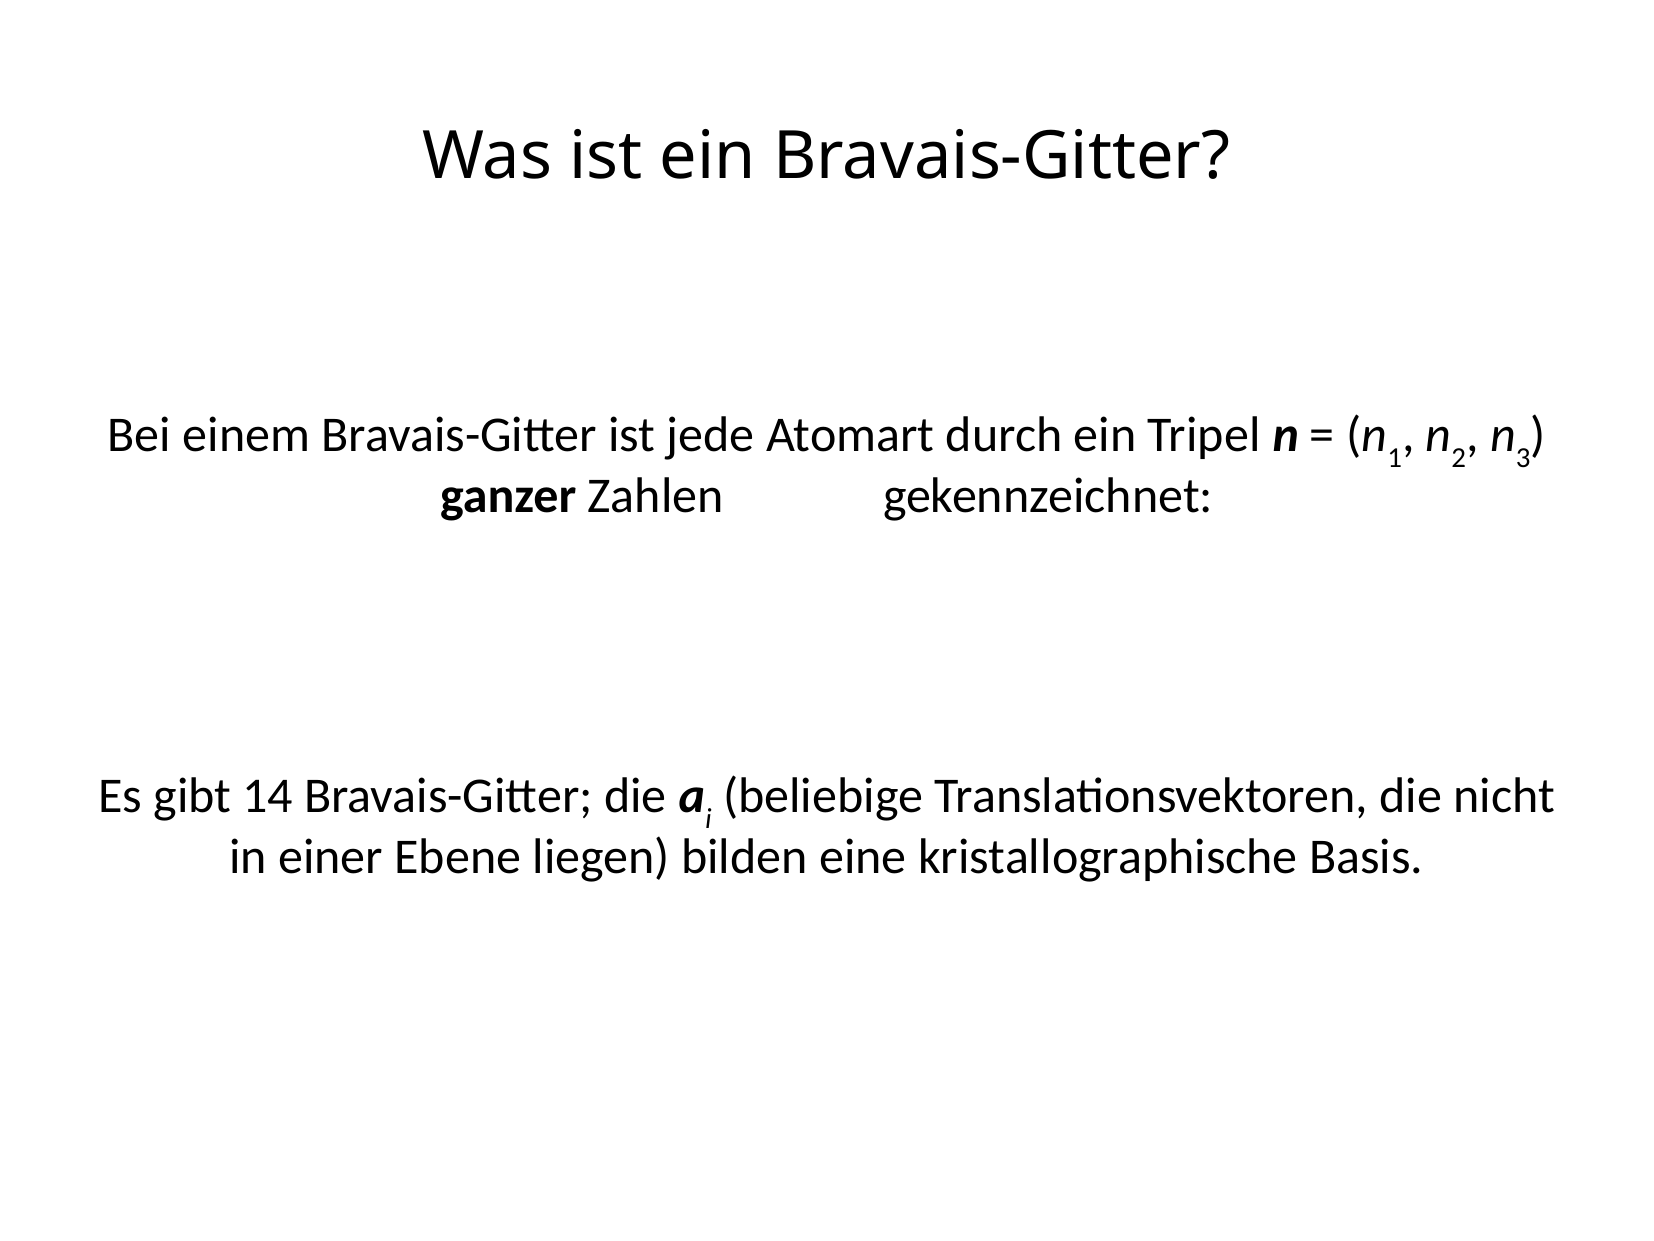

# Was ist ein Bravais-Gitter?
Bei einem Bravais-Gitter ist jede Atomart durch ein Tripel n = (n1, n2, n3) ganzer Zahlen 			gekennzeichnet:
Es gibt 14 Bravais-Gitter; die ai (beliebige Translationsvektoren, die nicht in einer Ebene liegen) bilden eine kristallographische Basis.